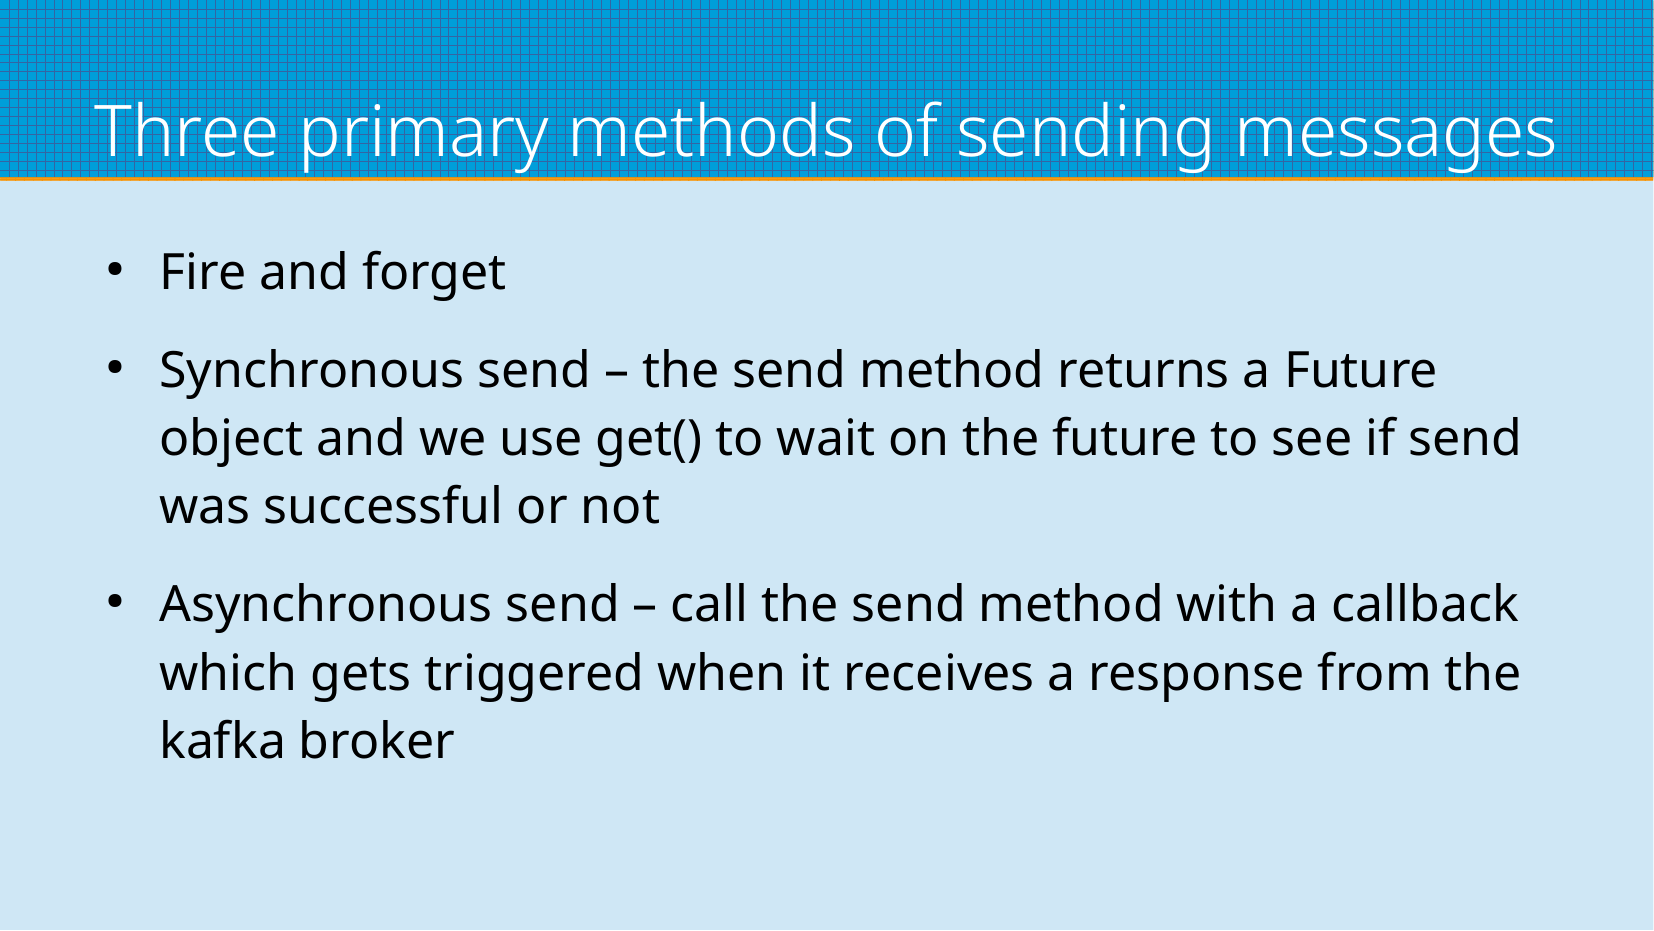

# Three primary methods of sending messages
Fire and forget
Synchronous send – the send method returns a Future object and we use get() to wait on the future to see if send was successful or not
Asynchronous send – call the send method with a callback which gets triggered when it receives a response from the kafka broker